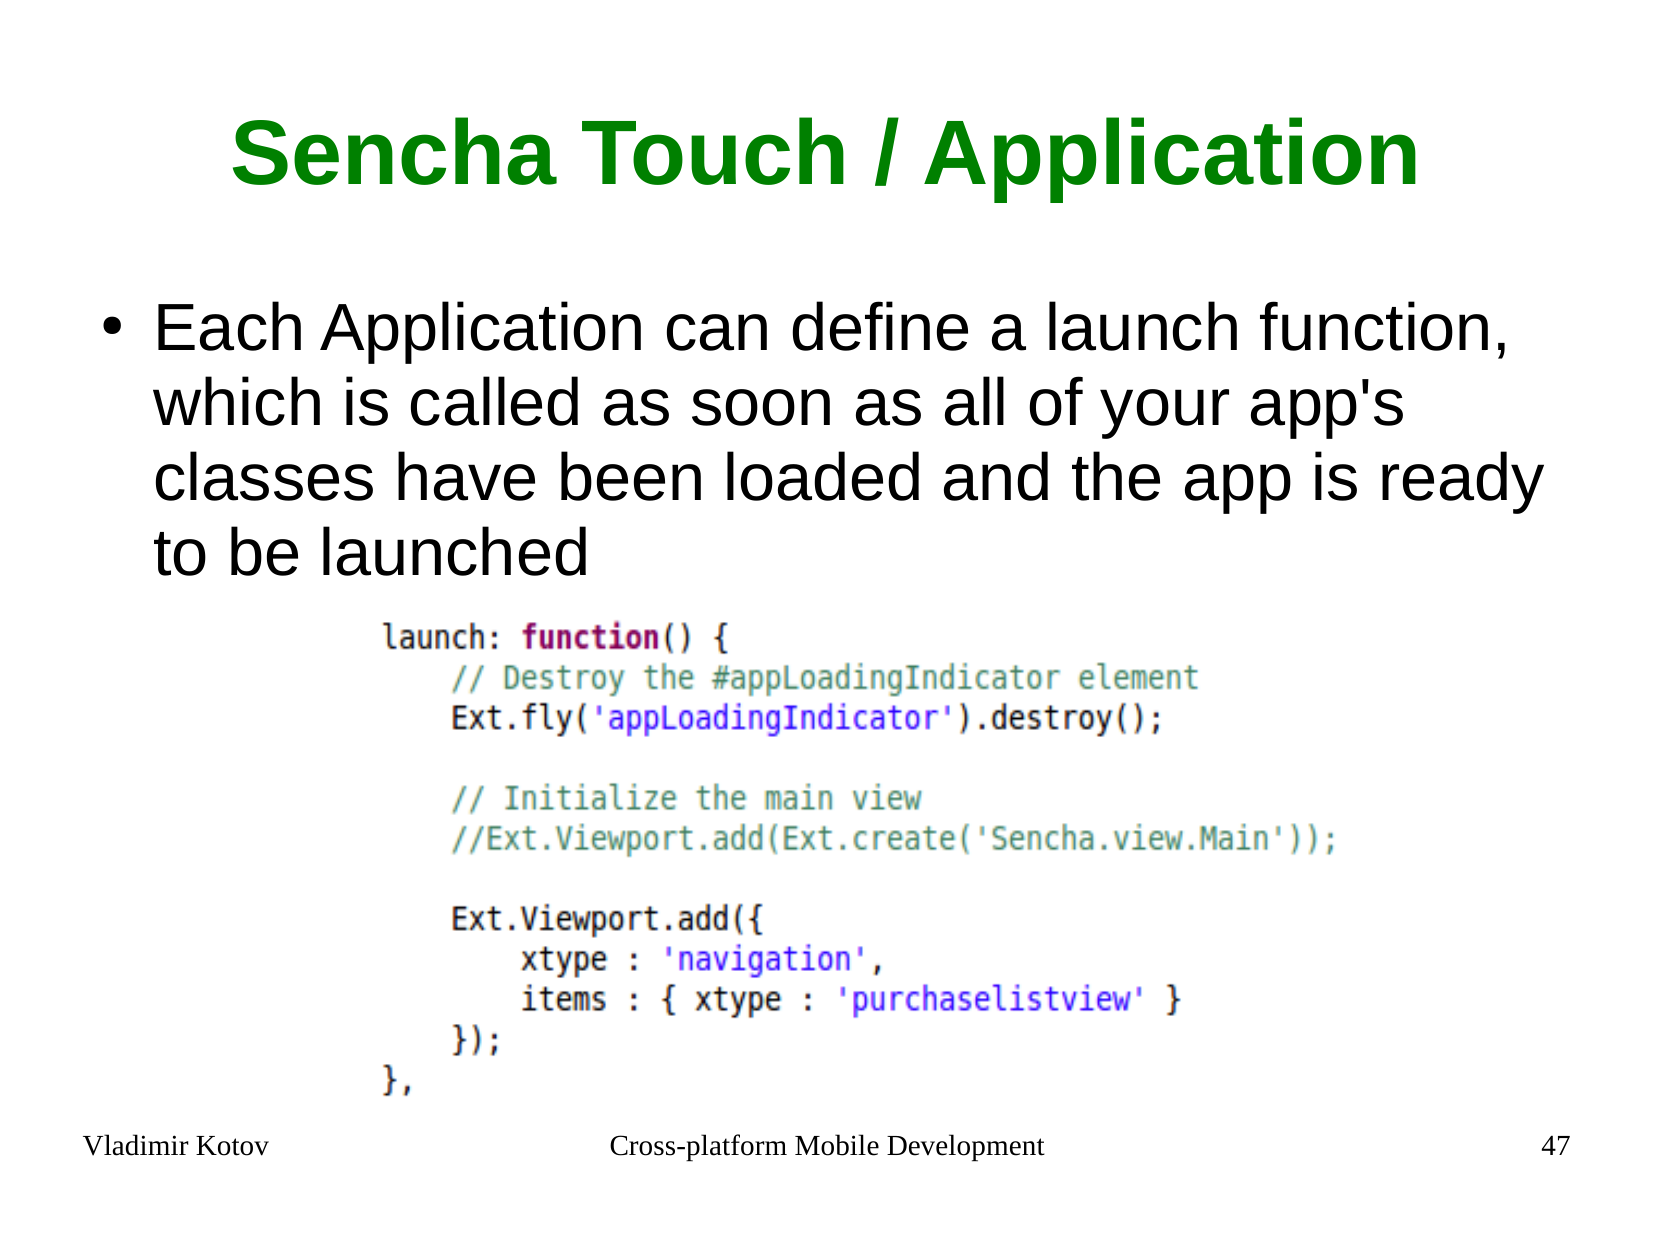

# Sencha Touch / Application
Each Application can define a launch function, which is called as soon as all of your app's classes have been loaded and the app is ready to be launched
Vladimir Kotov
Cross-platform Mobile Development
47